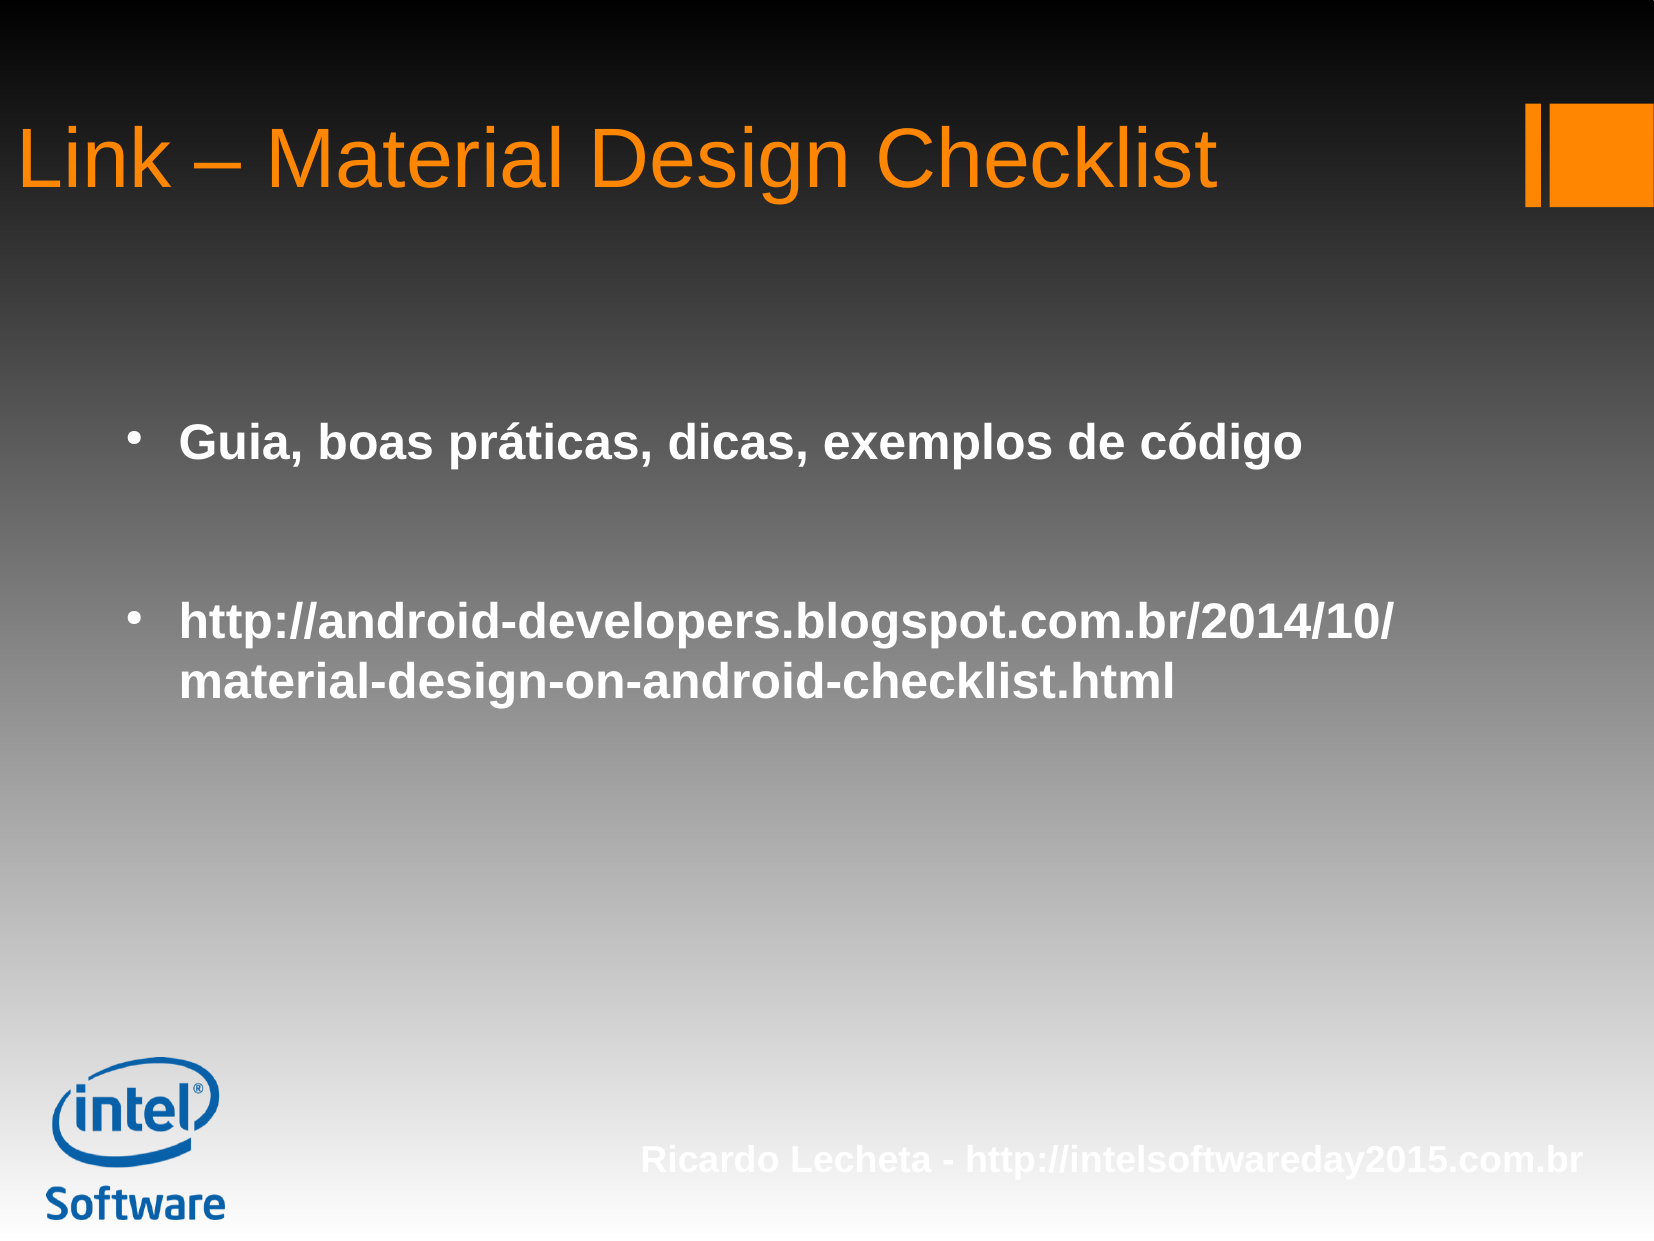

# Link – Material Design Checklist
Guia, boas práticas, dicas, exemplos de código
http://android-developers.blogspot.com.br/2014/10/material-design-on-android-checklist.html
Ricardo Lecheta - http://intelsoftwareday2015.com.br